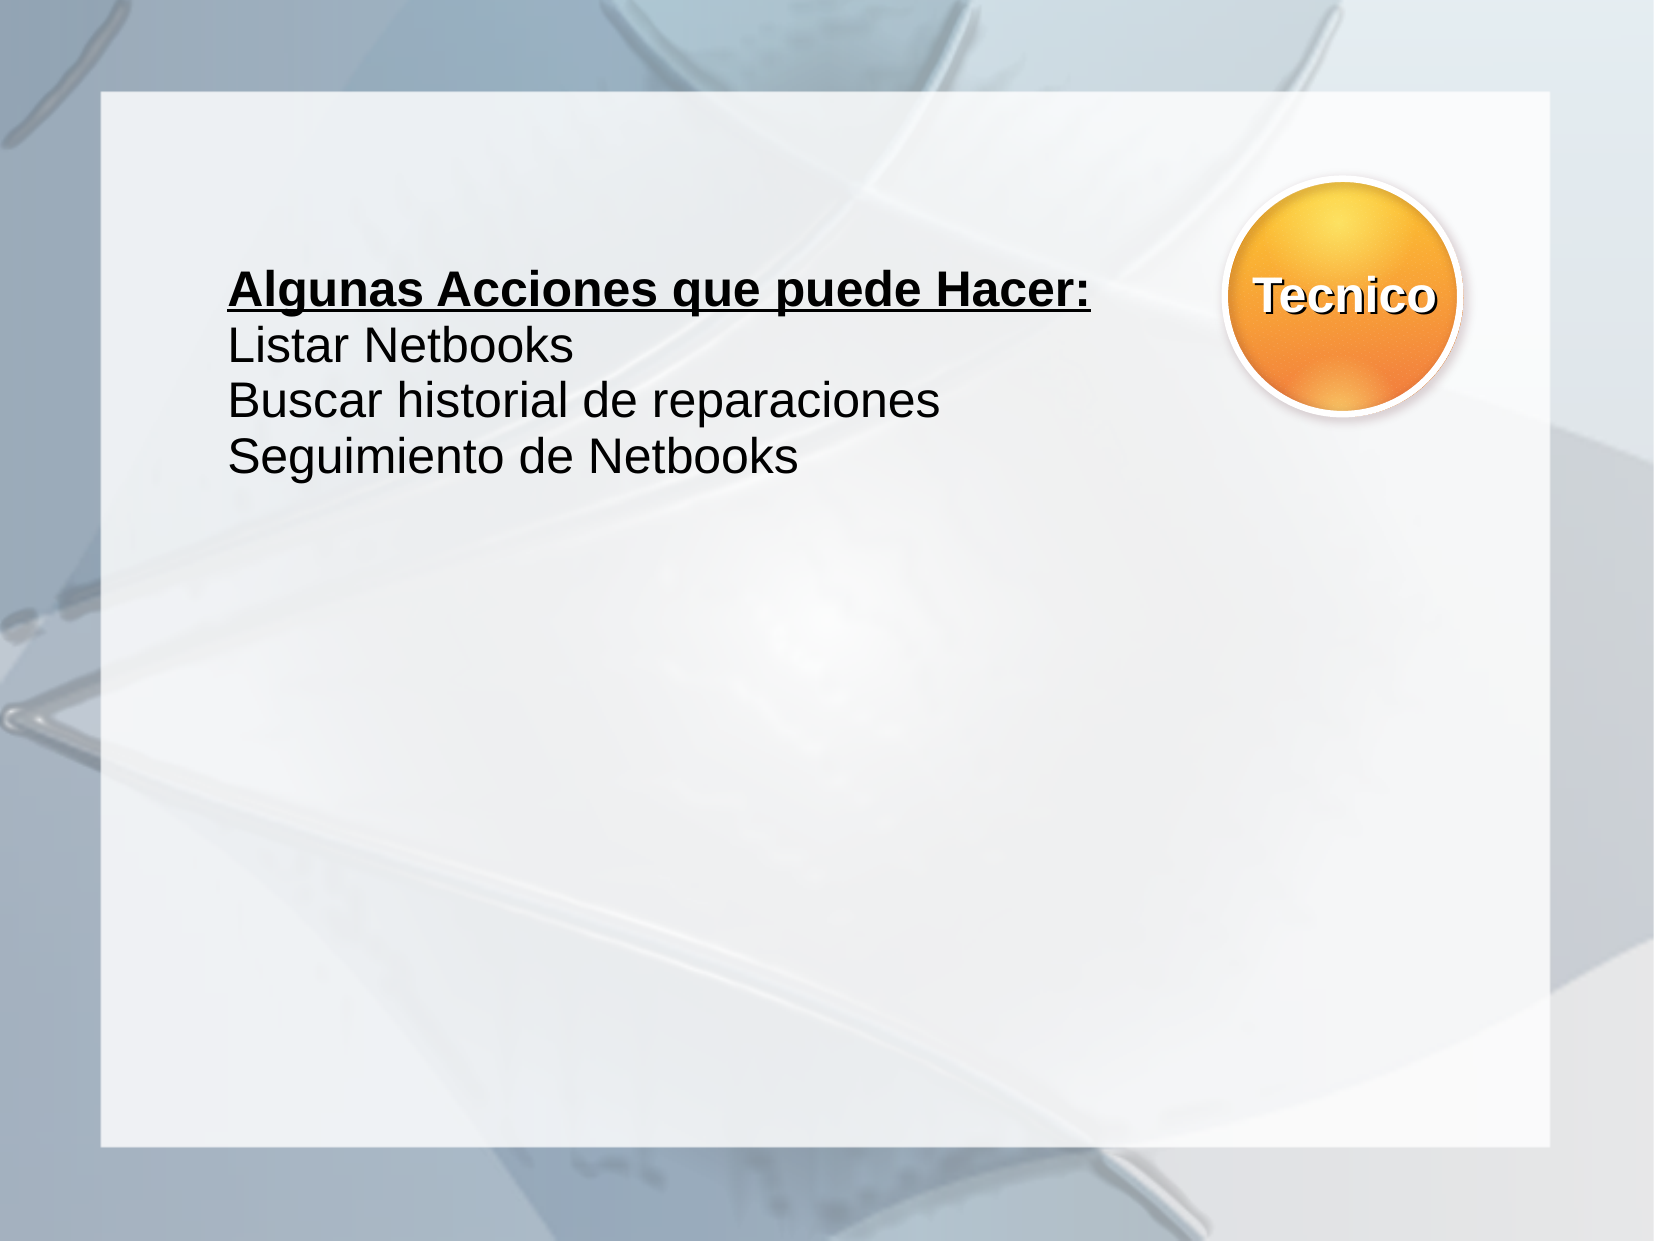

Tecnico
Algunas Acciones que puede Hacer:
Listar Netbooks
Buscar historial de reparaciones
Seguimiento de Netbooks